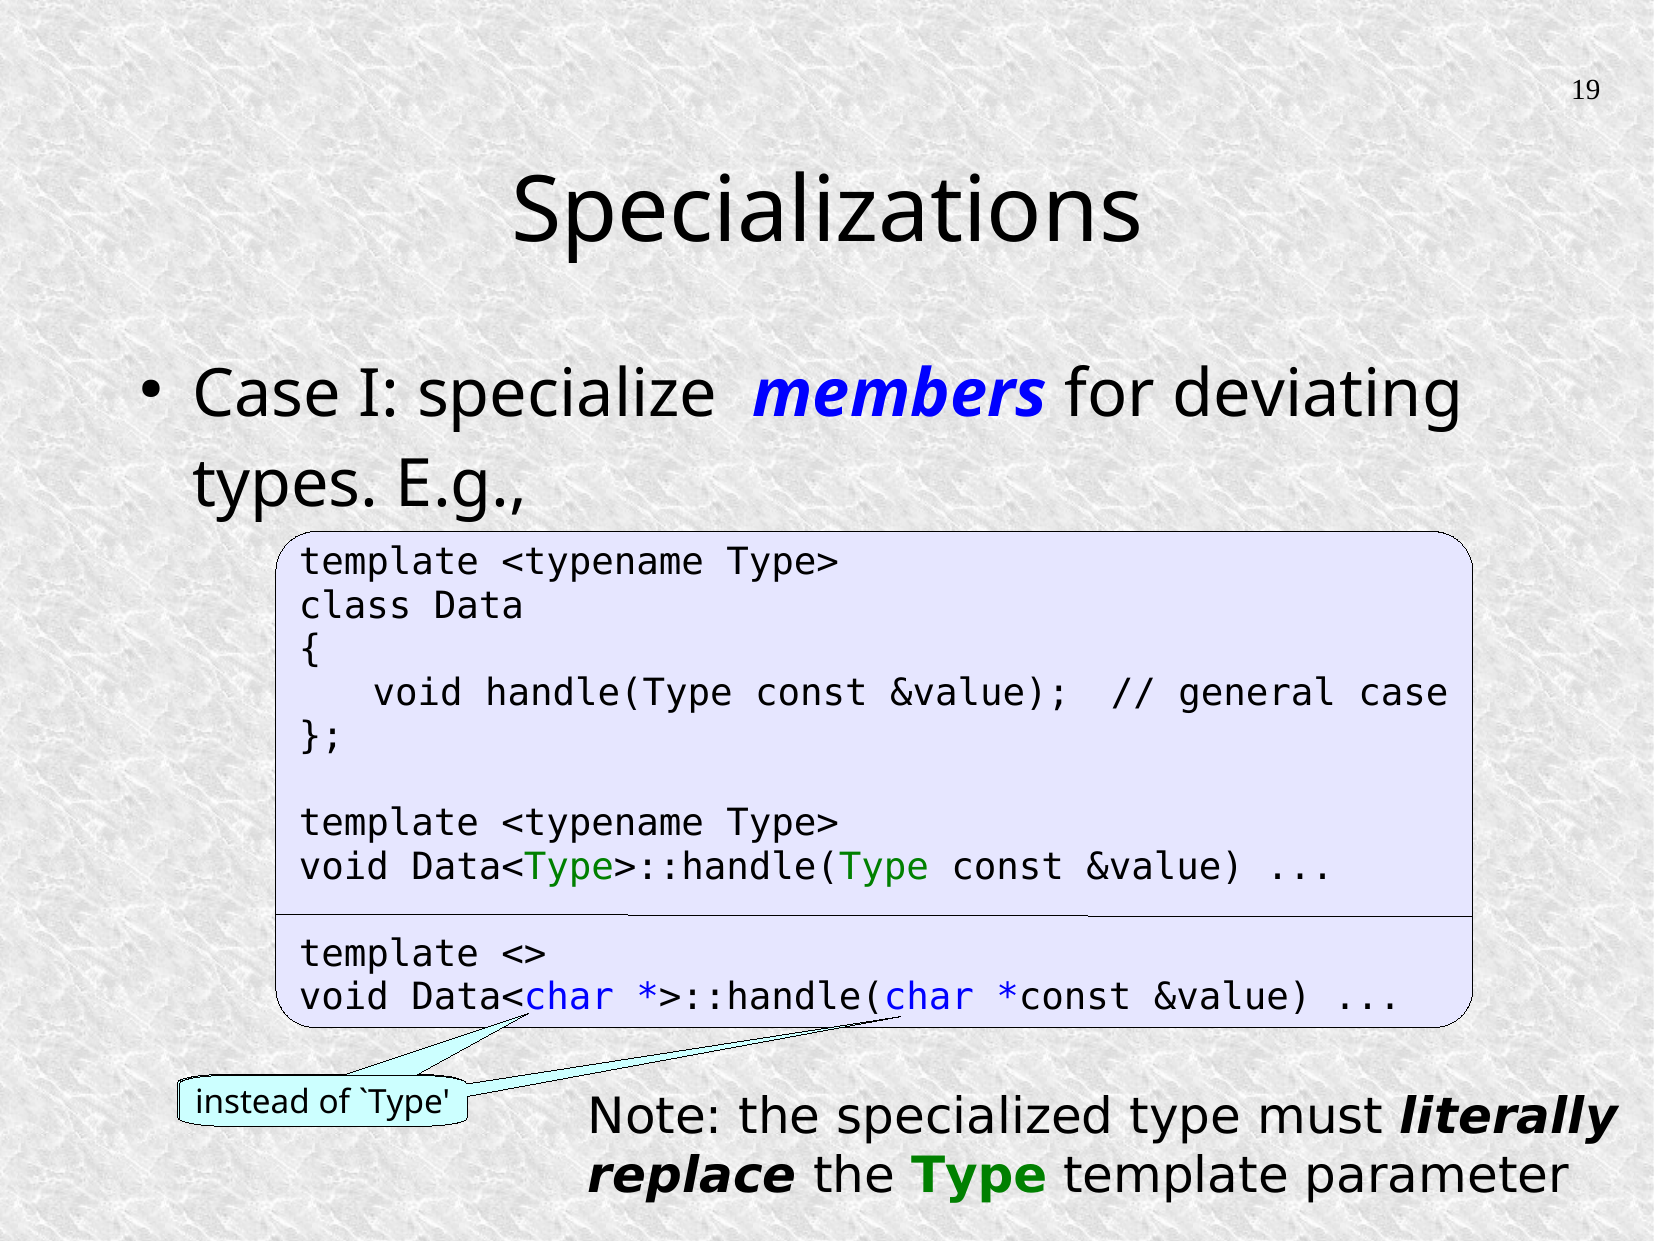

19
# Specializations
Case I: specialize members for deviating types. E.g.,
template <typename Type>
class Data
{
	void handle(Type const &value);	// general case
};
template <typename Type>
void Data<Type>::handle(Type const &value) ...
template <>
void Data<char *>::handle(char *const &value) ...
instead of `Type'
instead of `Type'
Note: the specialized type must literally
replace the Type template parameter